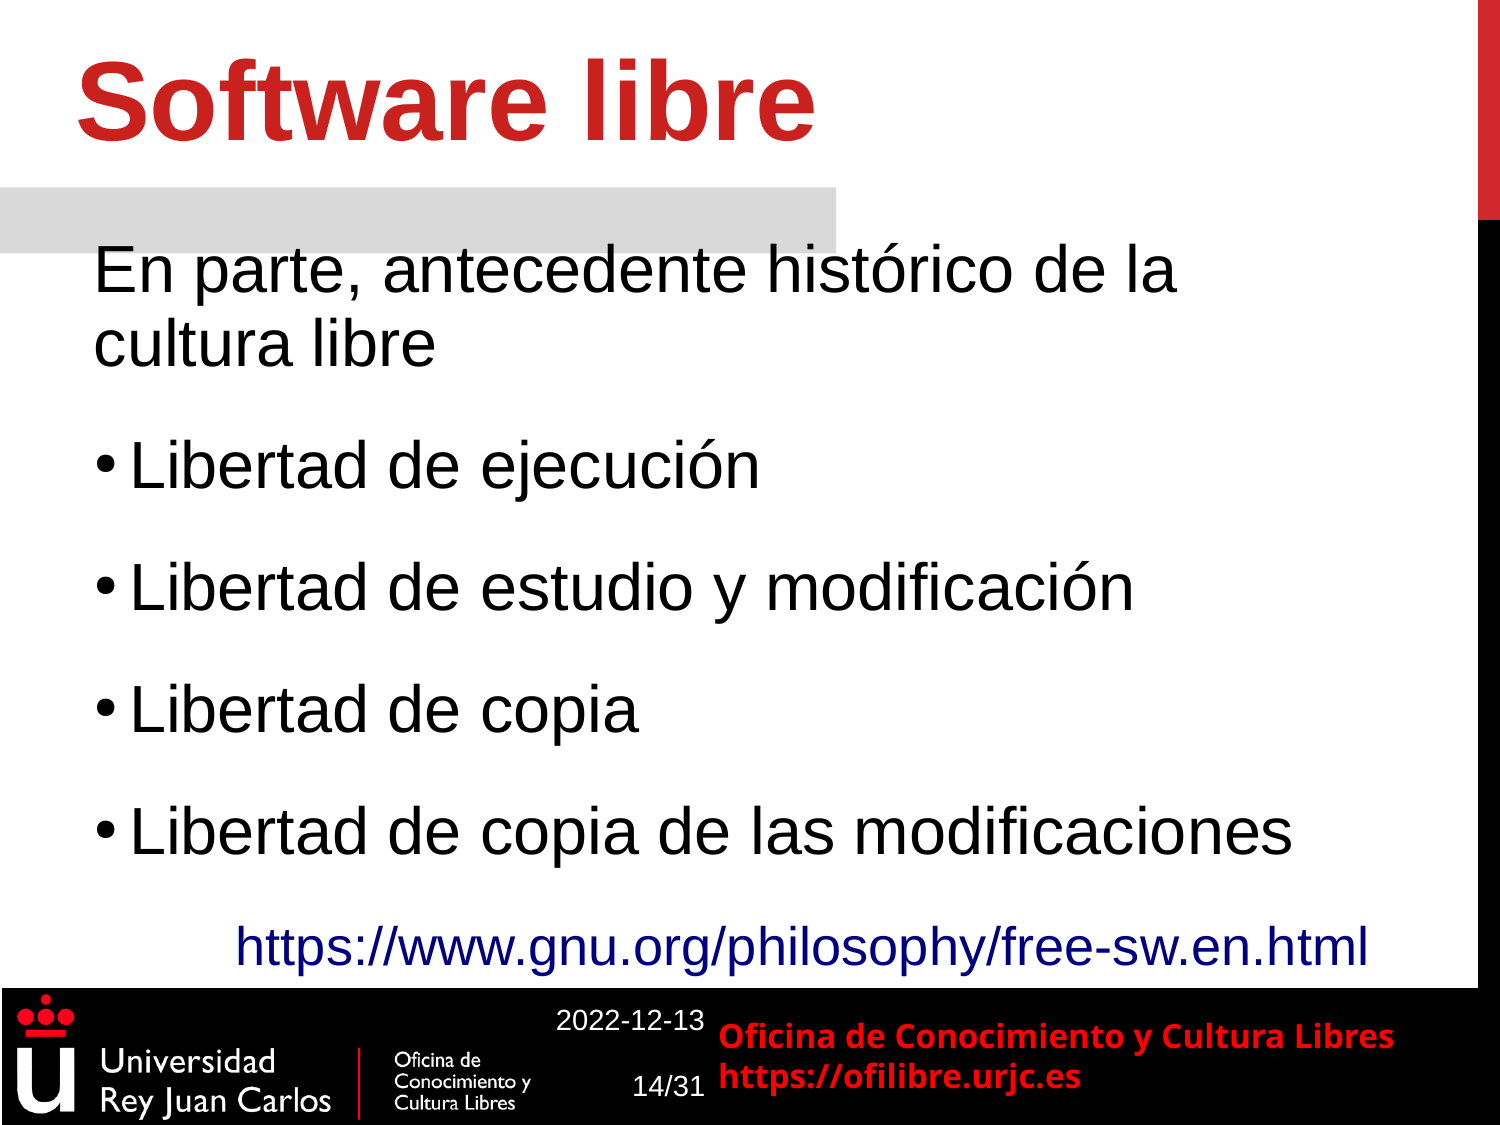

# Software libre
En parte, antecedente histórico de la cultura libre
Libertad de ejecución
Libertad de estudio y modificación
Libertad de copia
Libertad de copia de las modificaciones
https://www.gnu.org/philosophy/free-sw.en.html